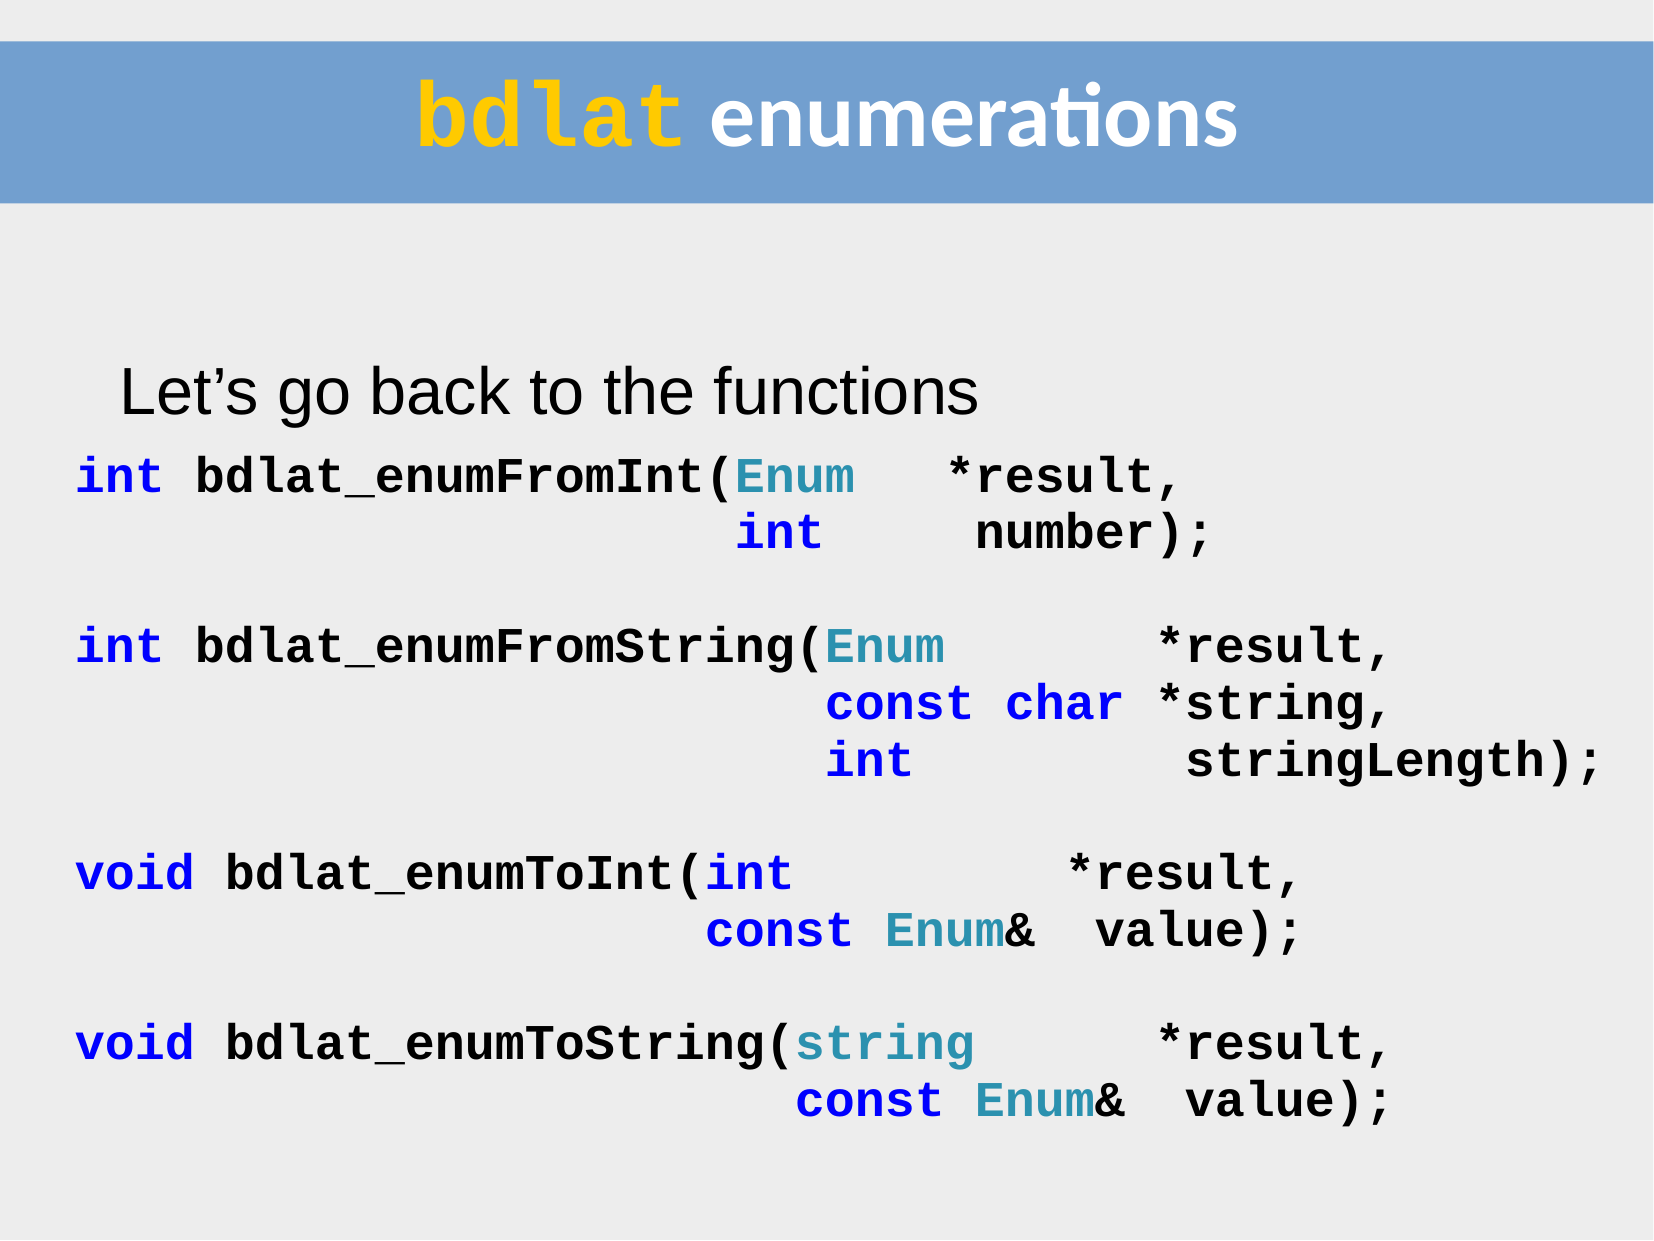

# bdlat enumerations
Let’s go back to the functions
int bdlat_enumFromInt(Enum *result,
 int number);
int bdlat_enumFromString(Enum *result,
 const char *string,
 int stringLength);
void bdlat_enumToInt(int *result,
 const Enum& value);
void bdlat_enumToString(string *result,
 const Enum& value);